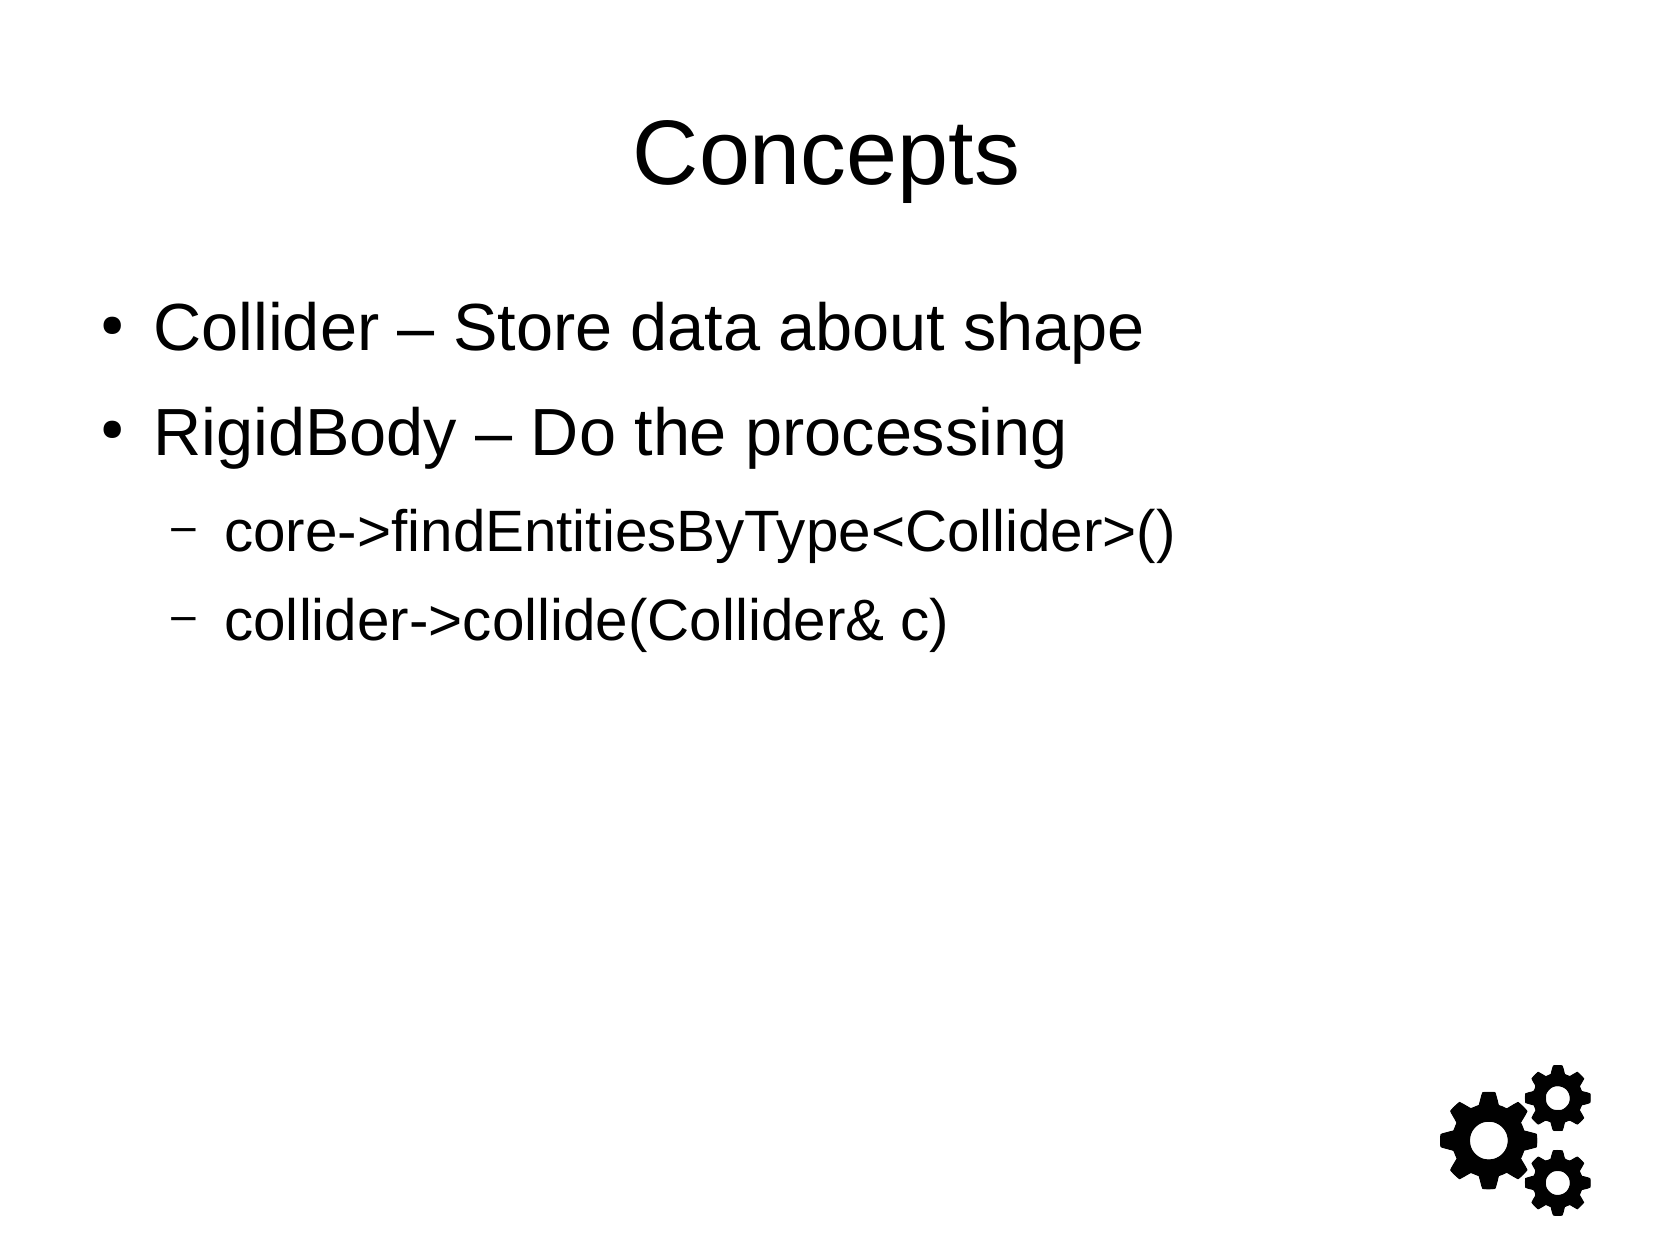

# Concepts
Collider – Store data about shape
RigidBody – Do the processing
core->findEntitiesByType<Collider>()
collider->collide(Collider& c)